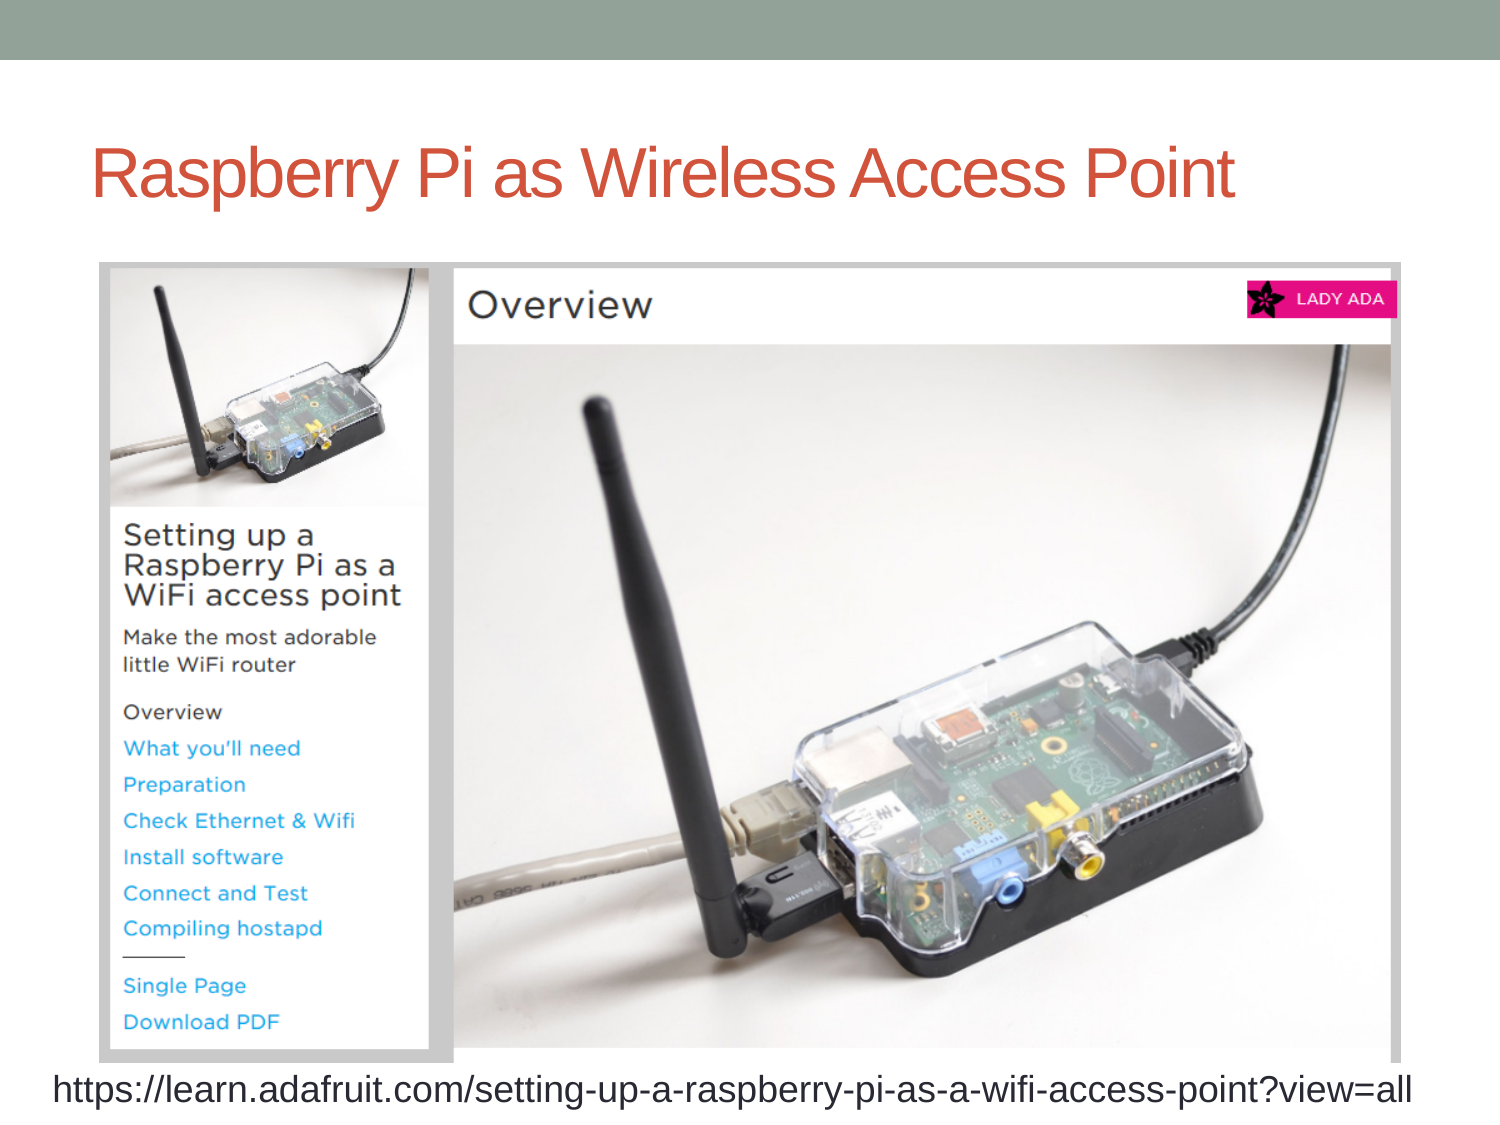

# Raspberry Pi as Wireless Access Point
https://learn.adafruit.com/setting-up-a-raspberry-pi-as-a-wifi-access-point?view=all